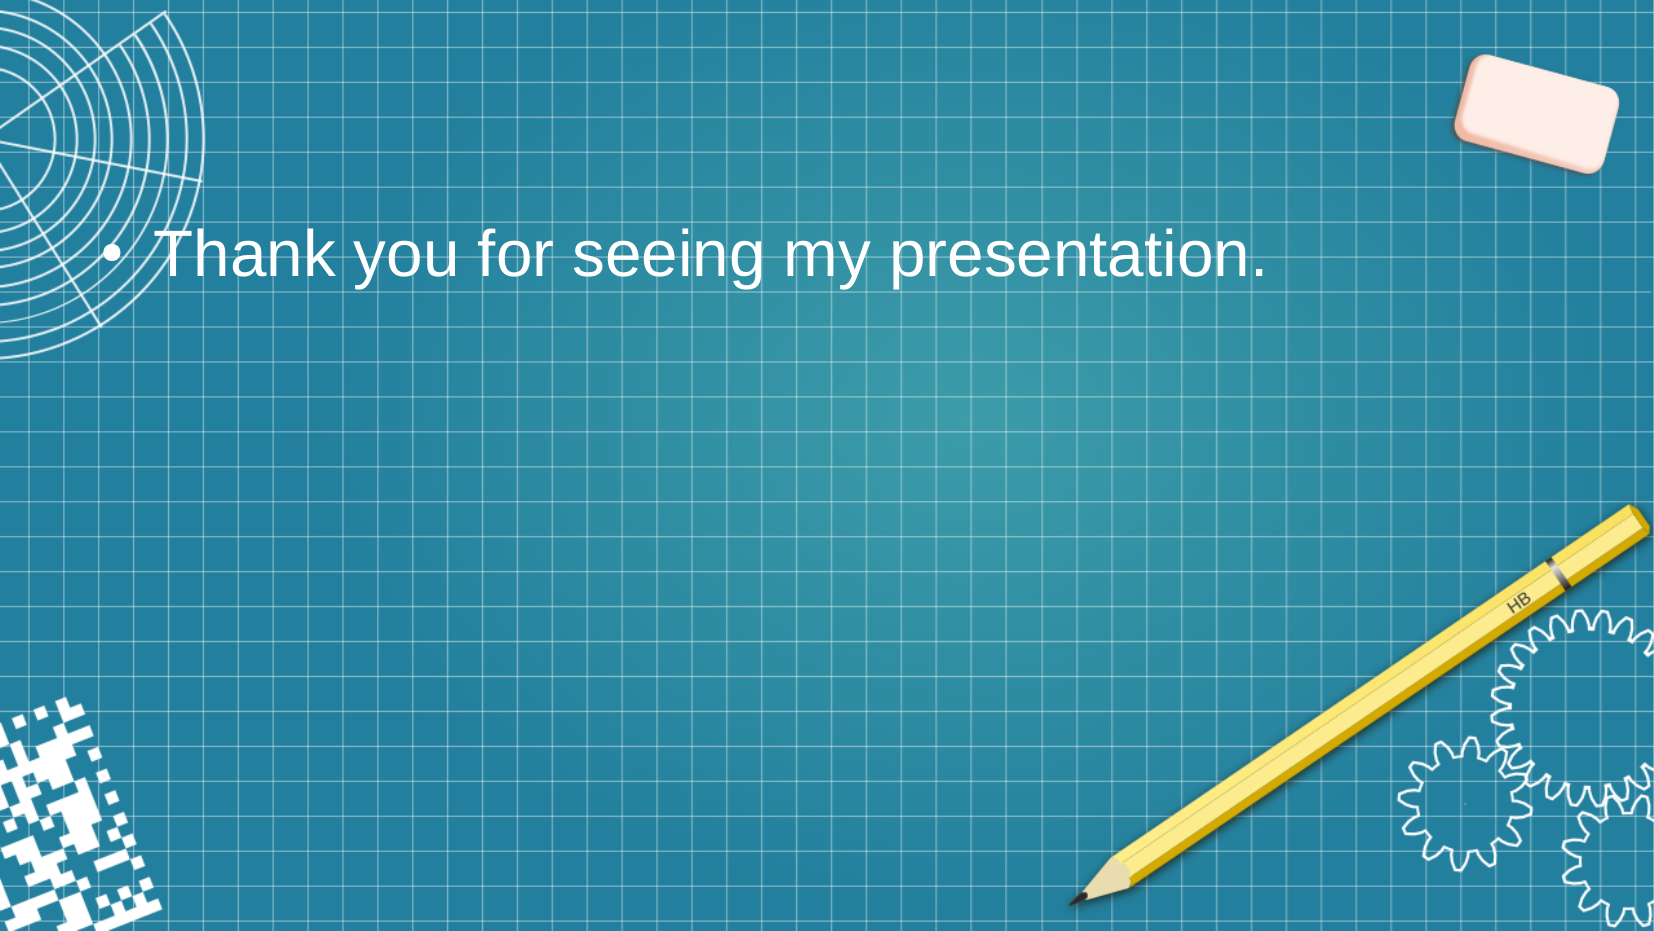

#
Thank you for seeing my presentation.